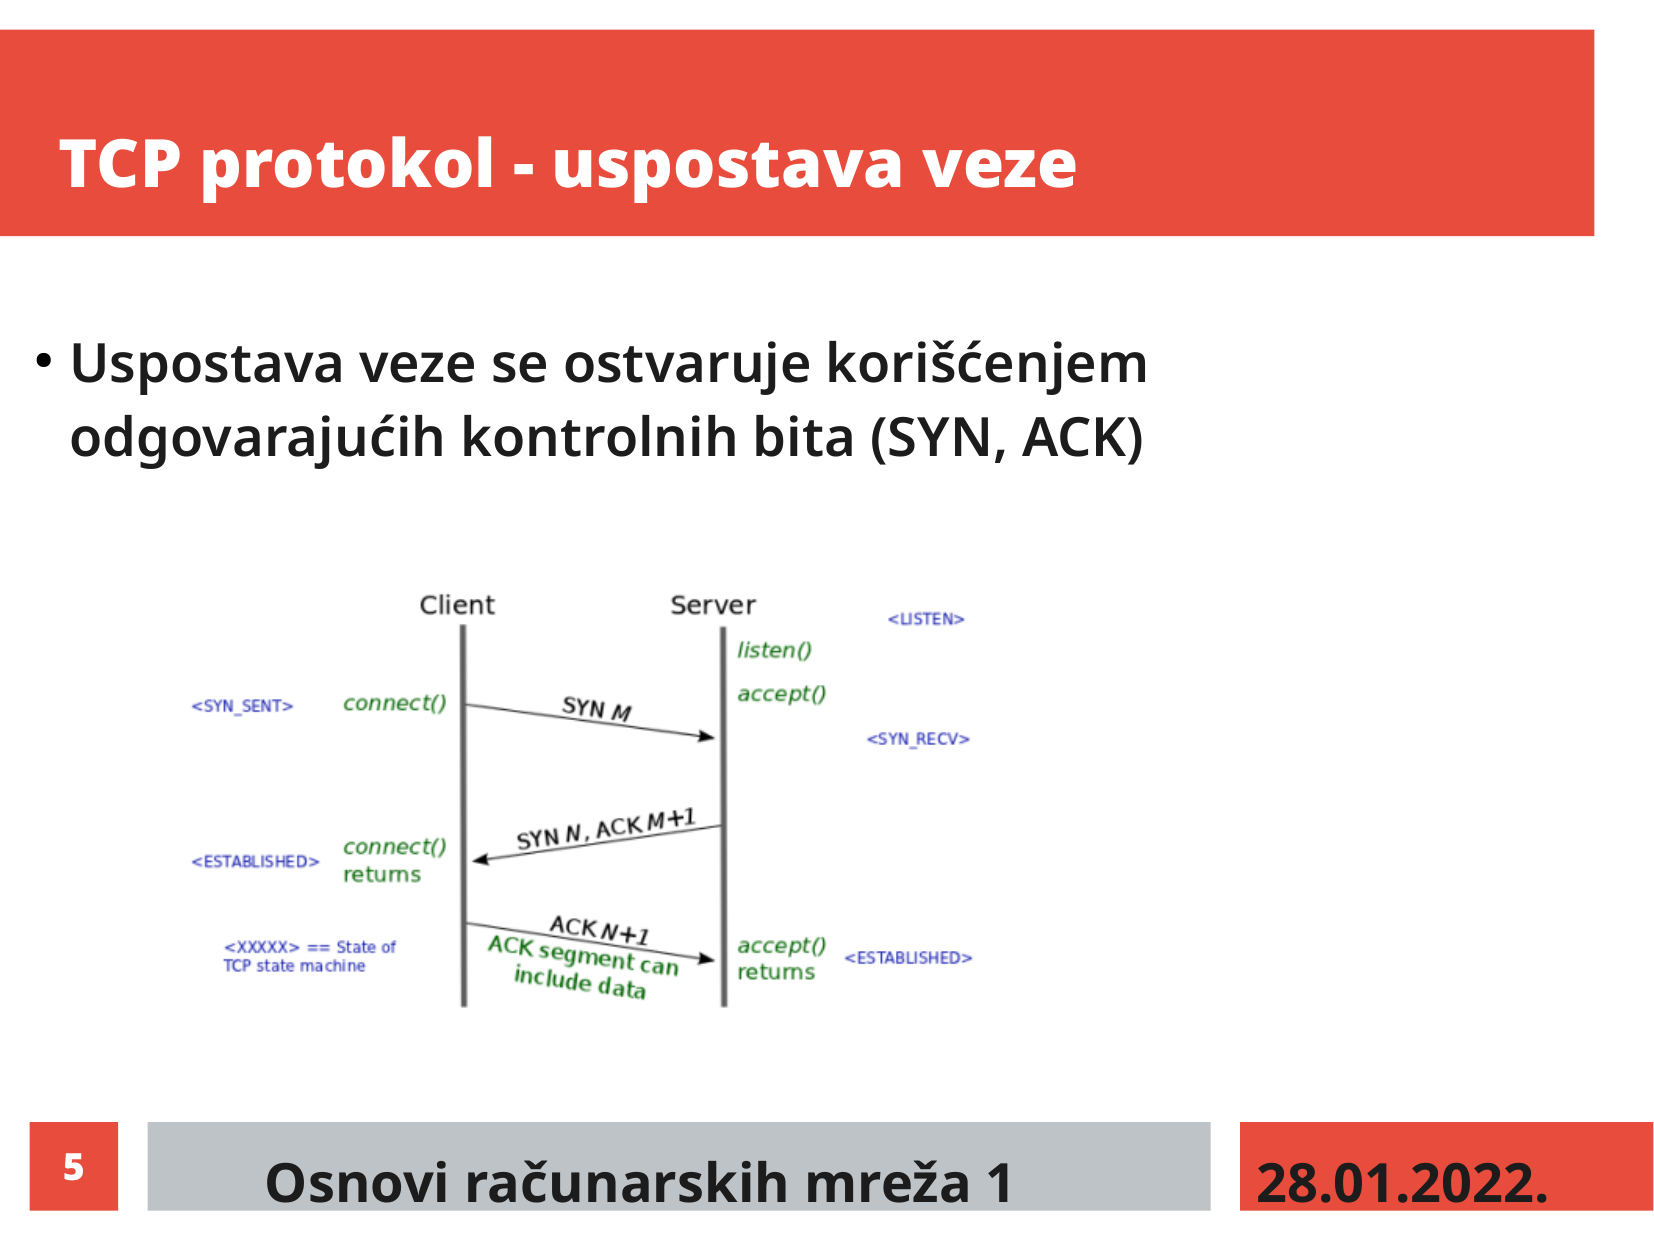

# TCP protokol - uspostava veze
Uspostava veze se ostvaruje korišćenjem odgovarajućih kontrolnih bita (SYN, ACK)
5
Osnovi računarskih mreža 1
28.01.2022.